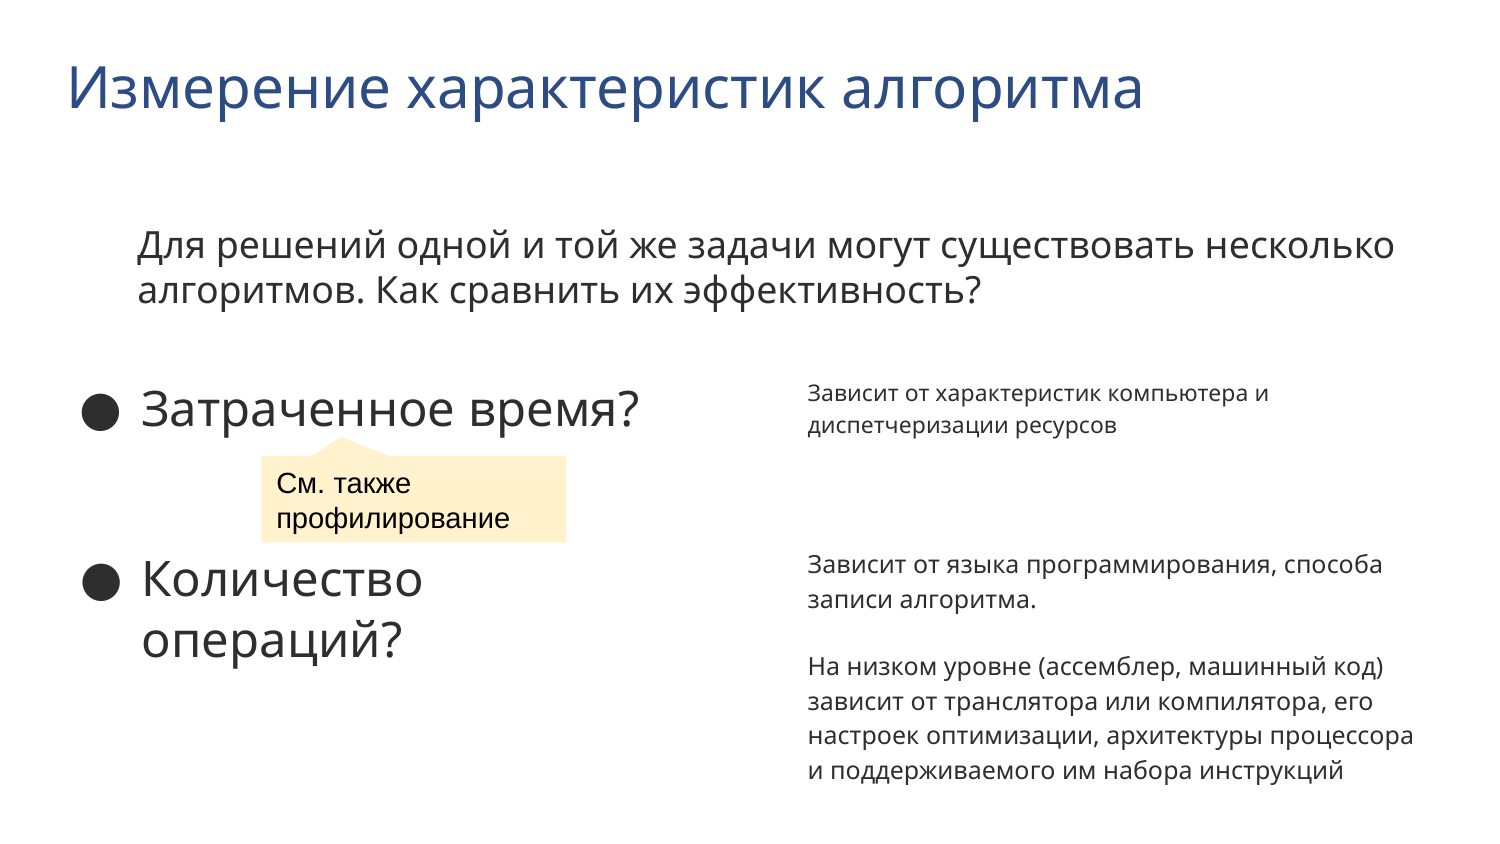

# Измерение характеристик алгоритма
Для решений одной и той же задачи могут существовать несколько алгоритмов. Как сравнить их эффективность?
Затраченное время?
Зависит от характеристик компьютера и диспетчеризации ресурсов
См. также профилирование
Количество операций?
Зависит от языка программирования, способа записи алгоритма.
На низком уровне (ассемблер, машинный код) зависит от транслятора или компилятора, его настроек оптимизации, архитектуры процессора и поддерживаемого им набора инструкций